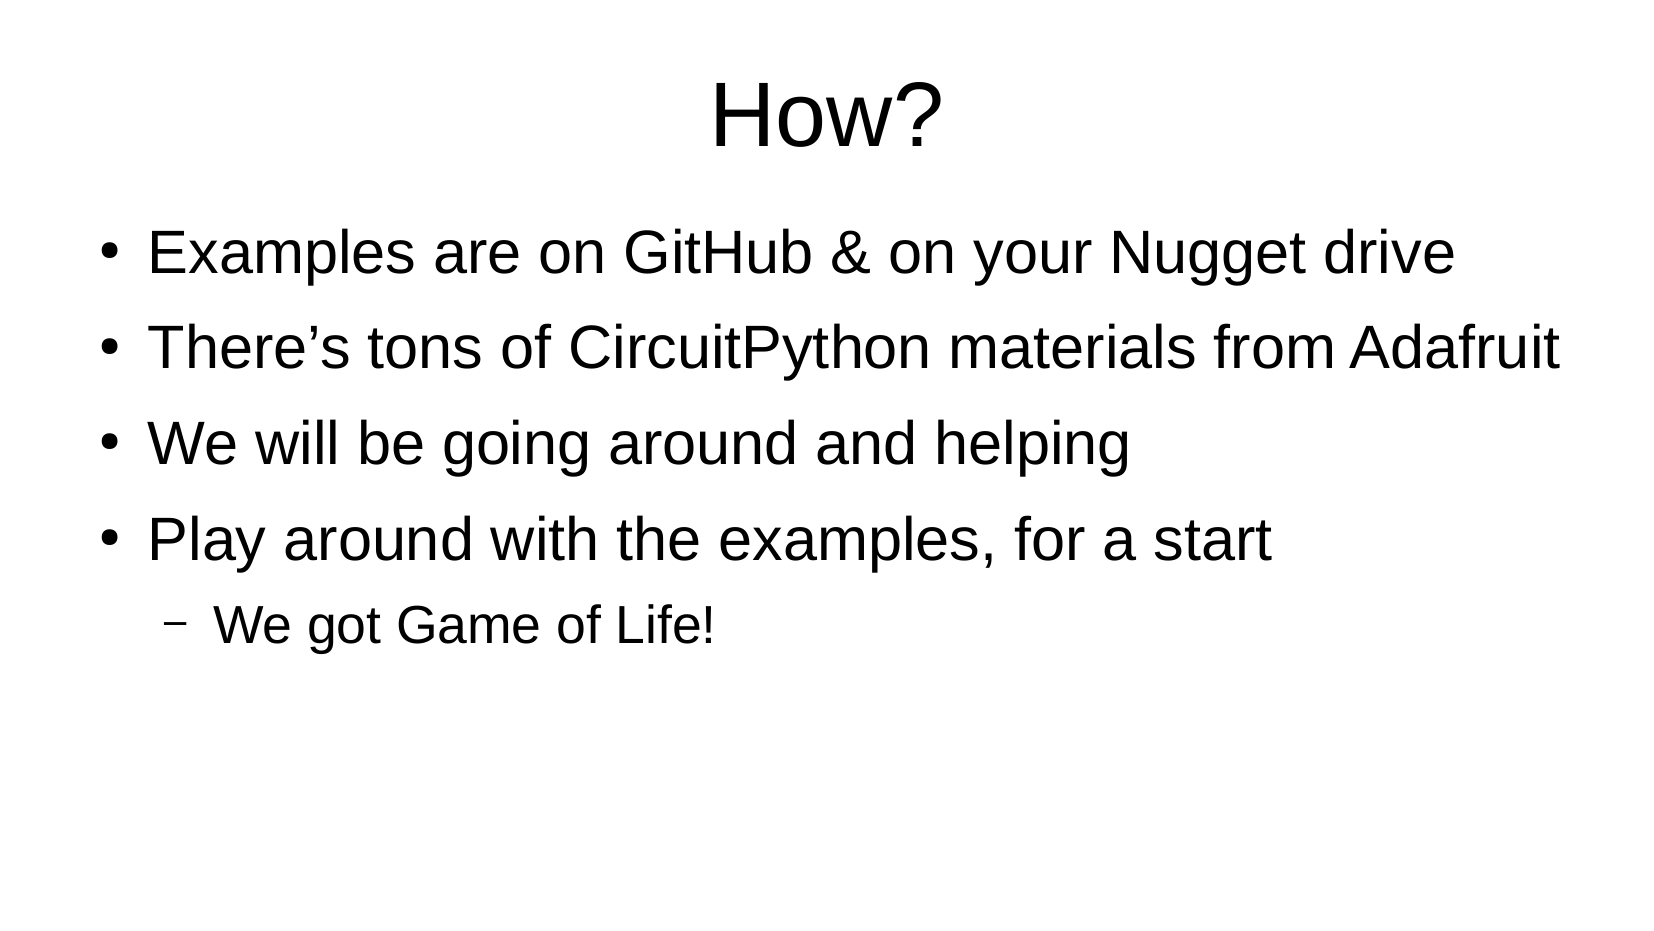

# How?
Examples are on GitHub & on your Nugget drive
There’s tons of CircuitPython materials from Adafruit
We will be going around and helping
Play around with the examples, for a start
We got Game of Life!